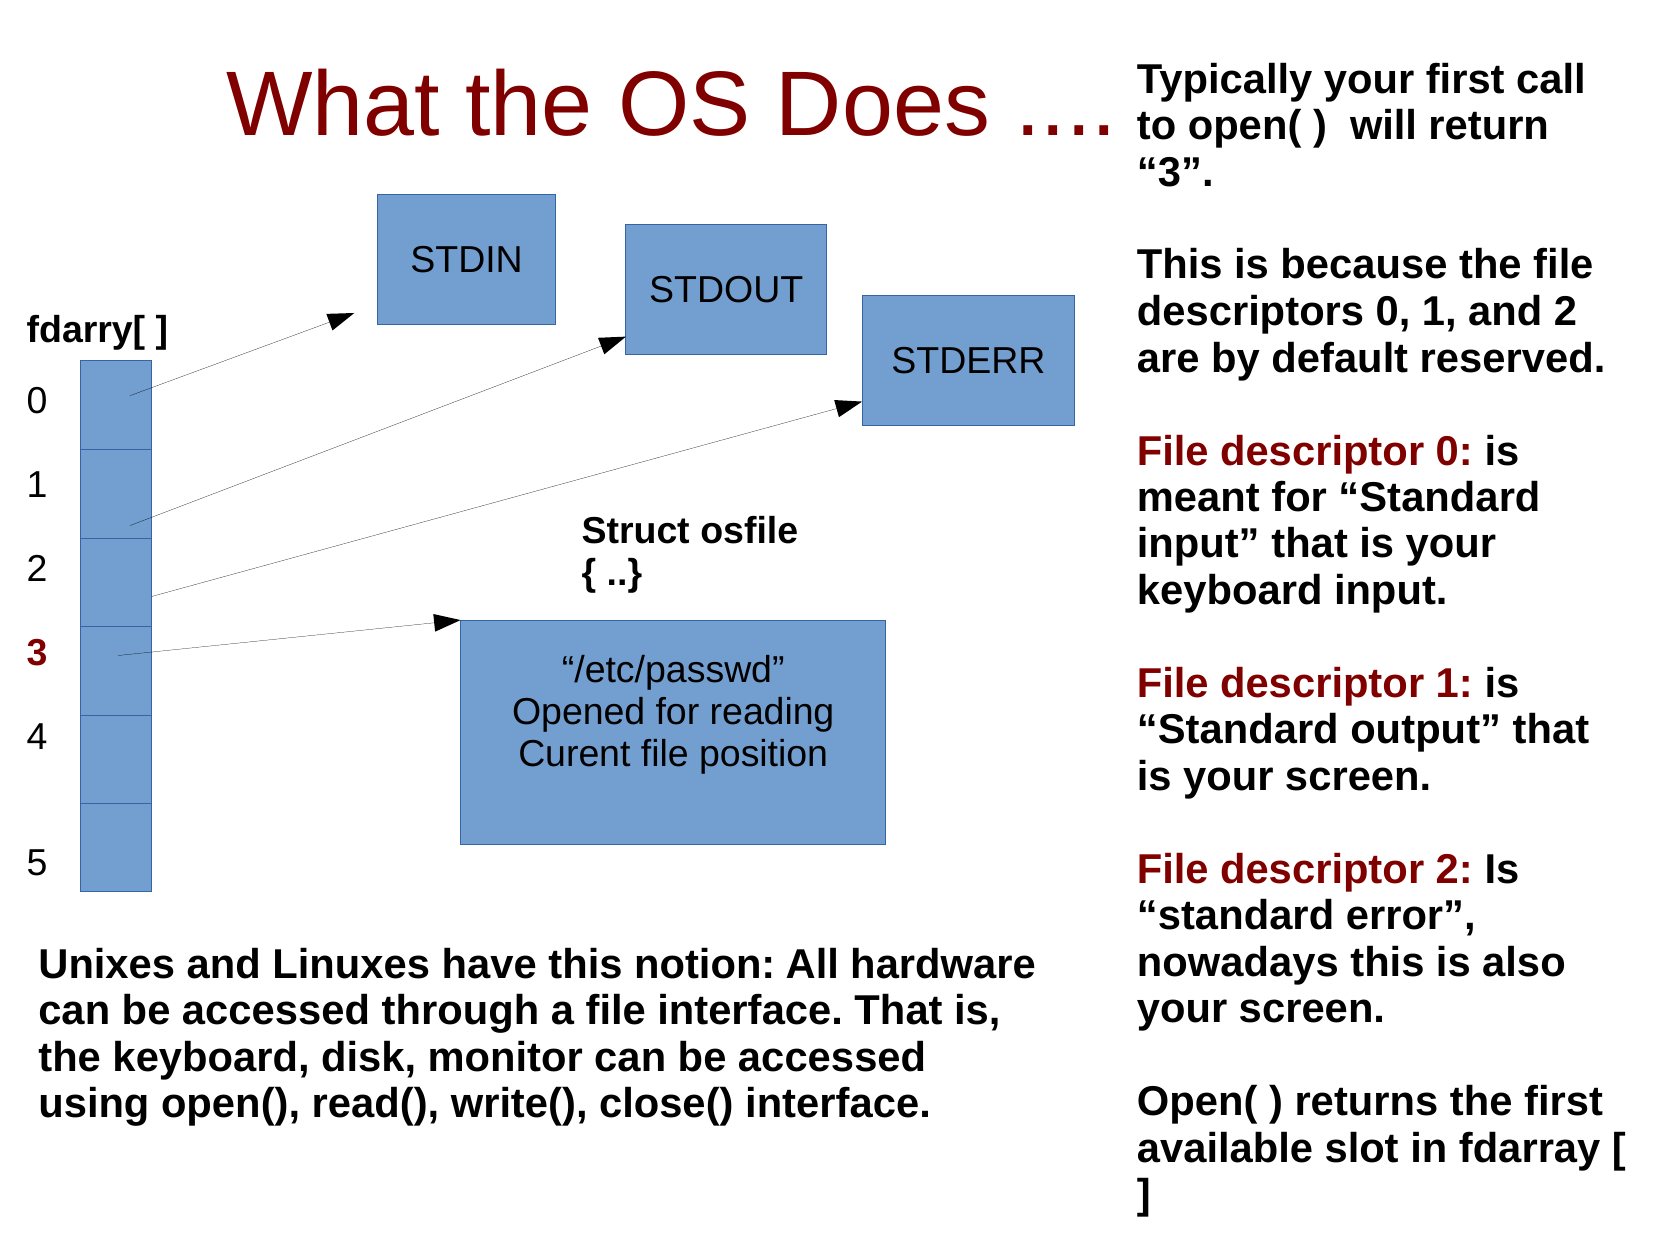

# What the OS Does ....
Typically your first call to open( ) will return “3”.
This is because the file descriptors 0, 1, and 2 are by default reserved.
File descriptor 0: is meant for “Standard input” that is your keyboard input.
File descriptor 1: is “Standard output” that is your screen.
File descriptor 2: Is “standard error”, nowadays this is also your screen.
Open( ) returns the first available slot in fdarray [ ]
STDIN
STDOUT
STDERR
fdarry[ ]
0
1
2
3
4
5
Struct osfile { ..}
“/etc/passwd”
Opened for reading
Curent file position
Unixes and Linuxes have this notion: All hardware can be accessed through a file interface. That is, the keyboard, disk, monitor can be accessed using open(), read(), write(), close() interface.